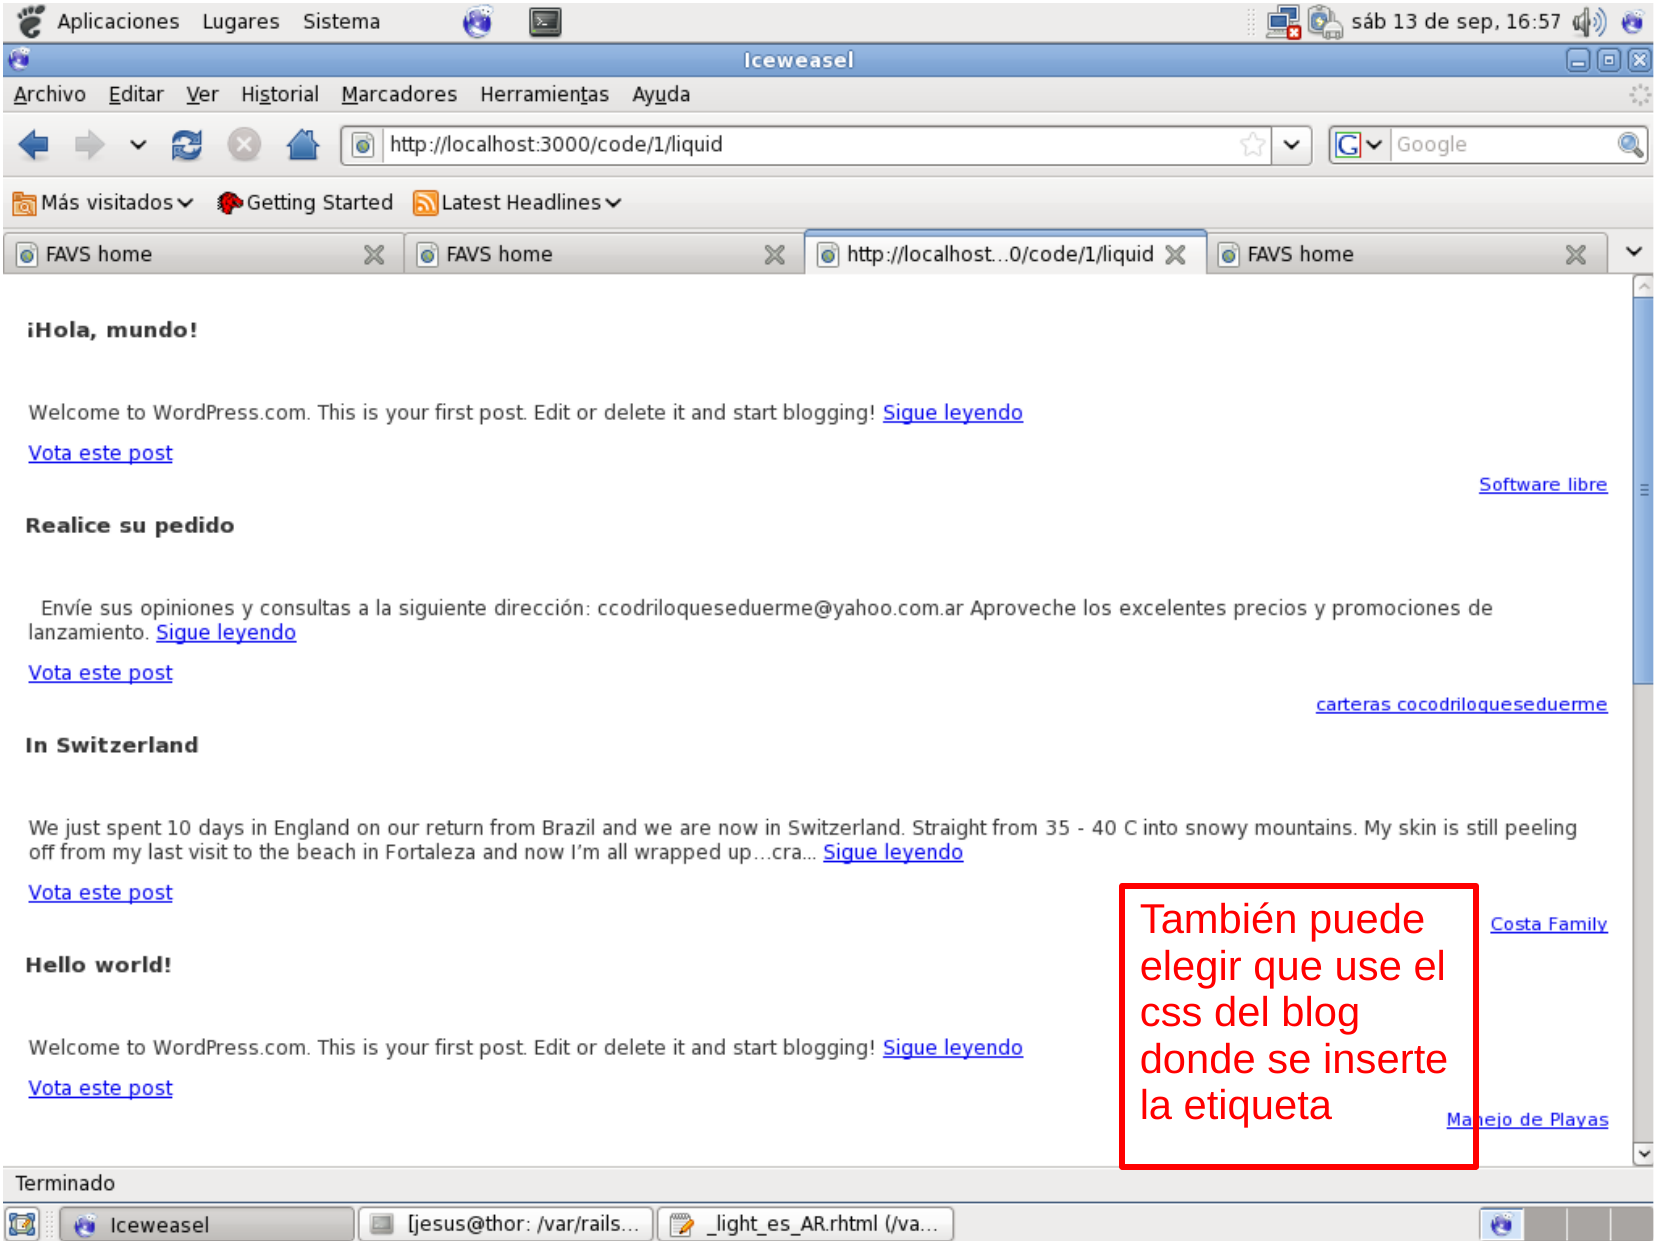

También puede elegir que use el css del blog donde se inserte la etiqueta